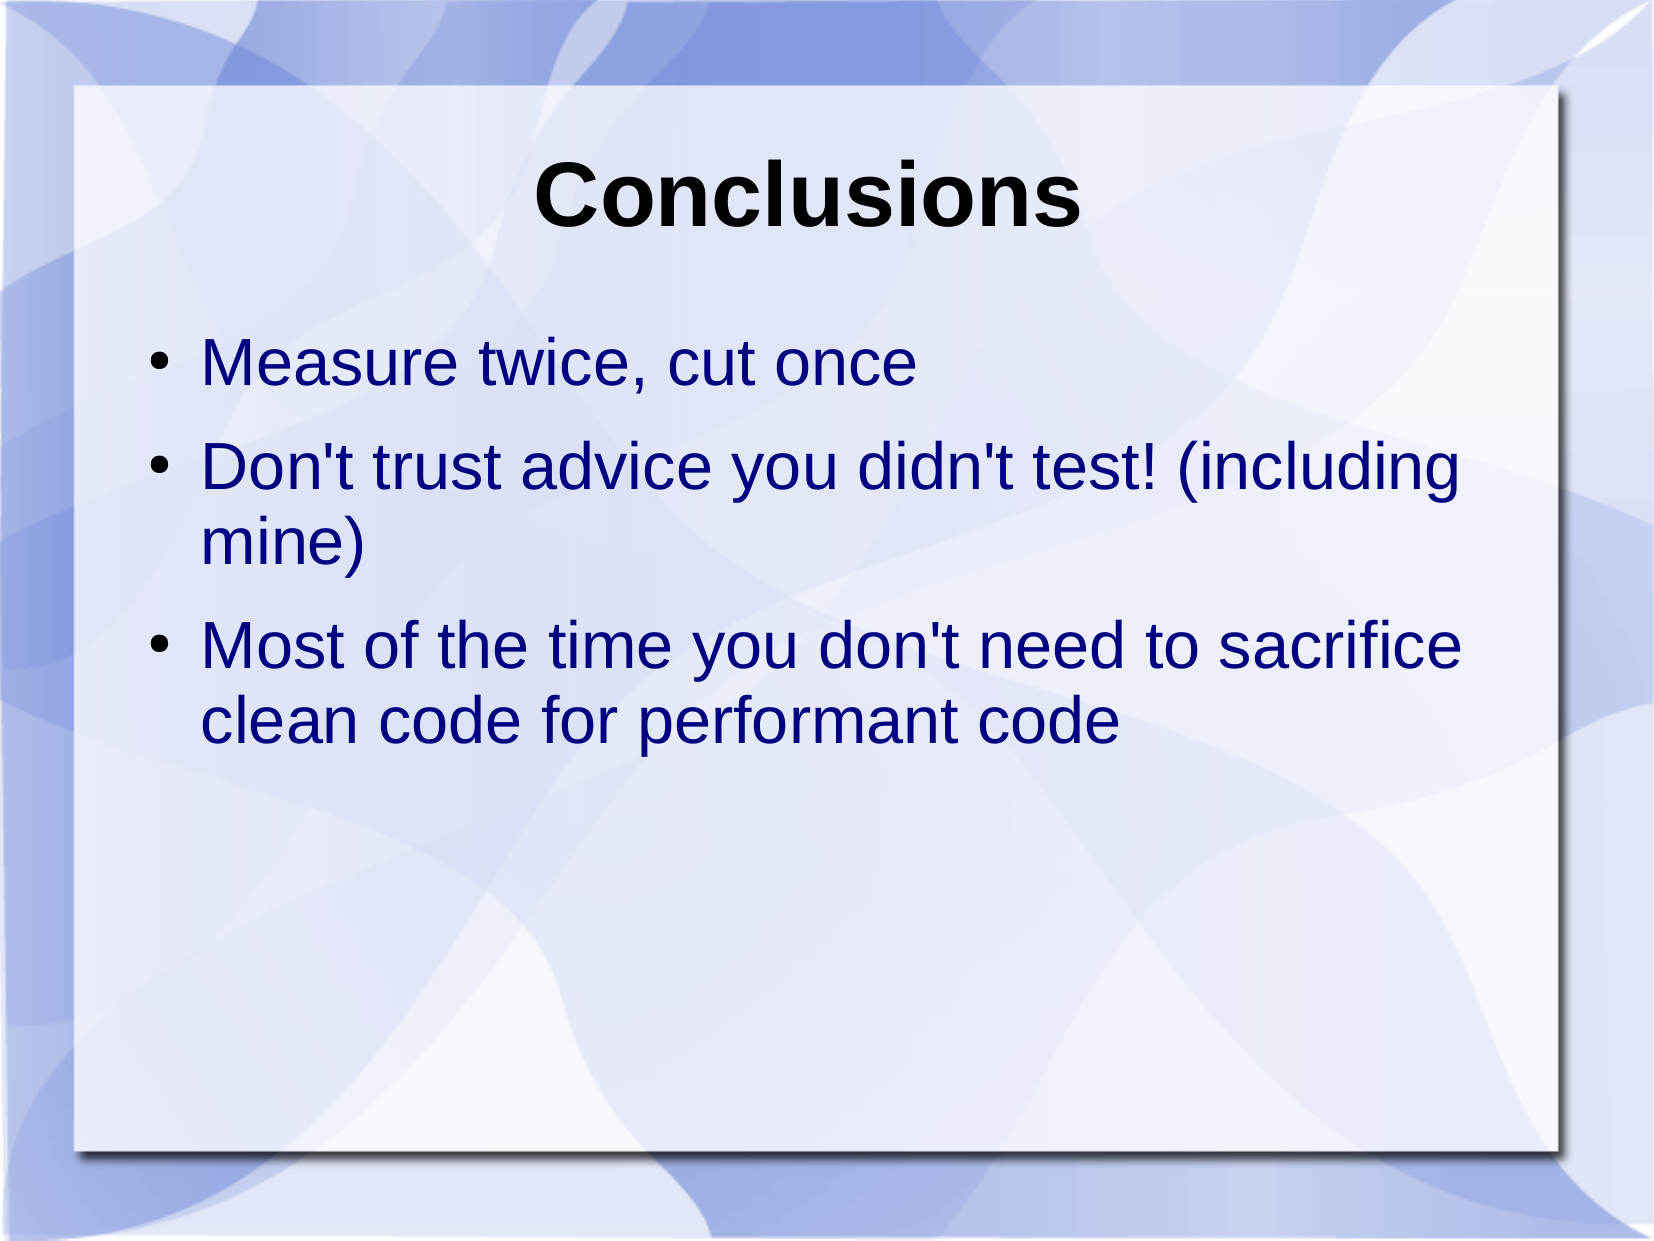

# Conclusions
Measure twice, cut once
Don't trust advice you didn't test! (including mine)
Most of the time you don't need to sacrifice clean code for performant code